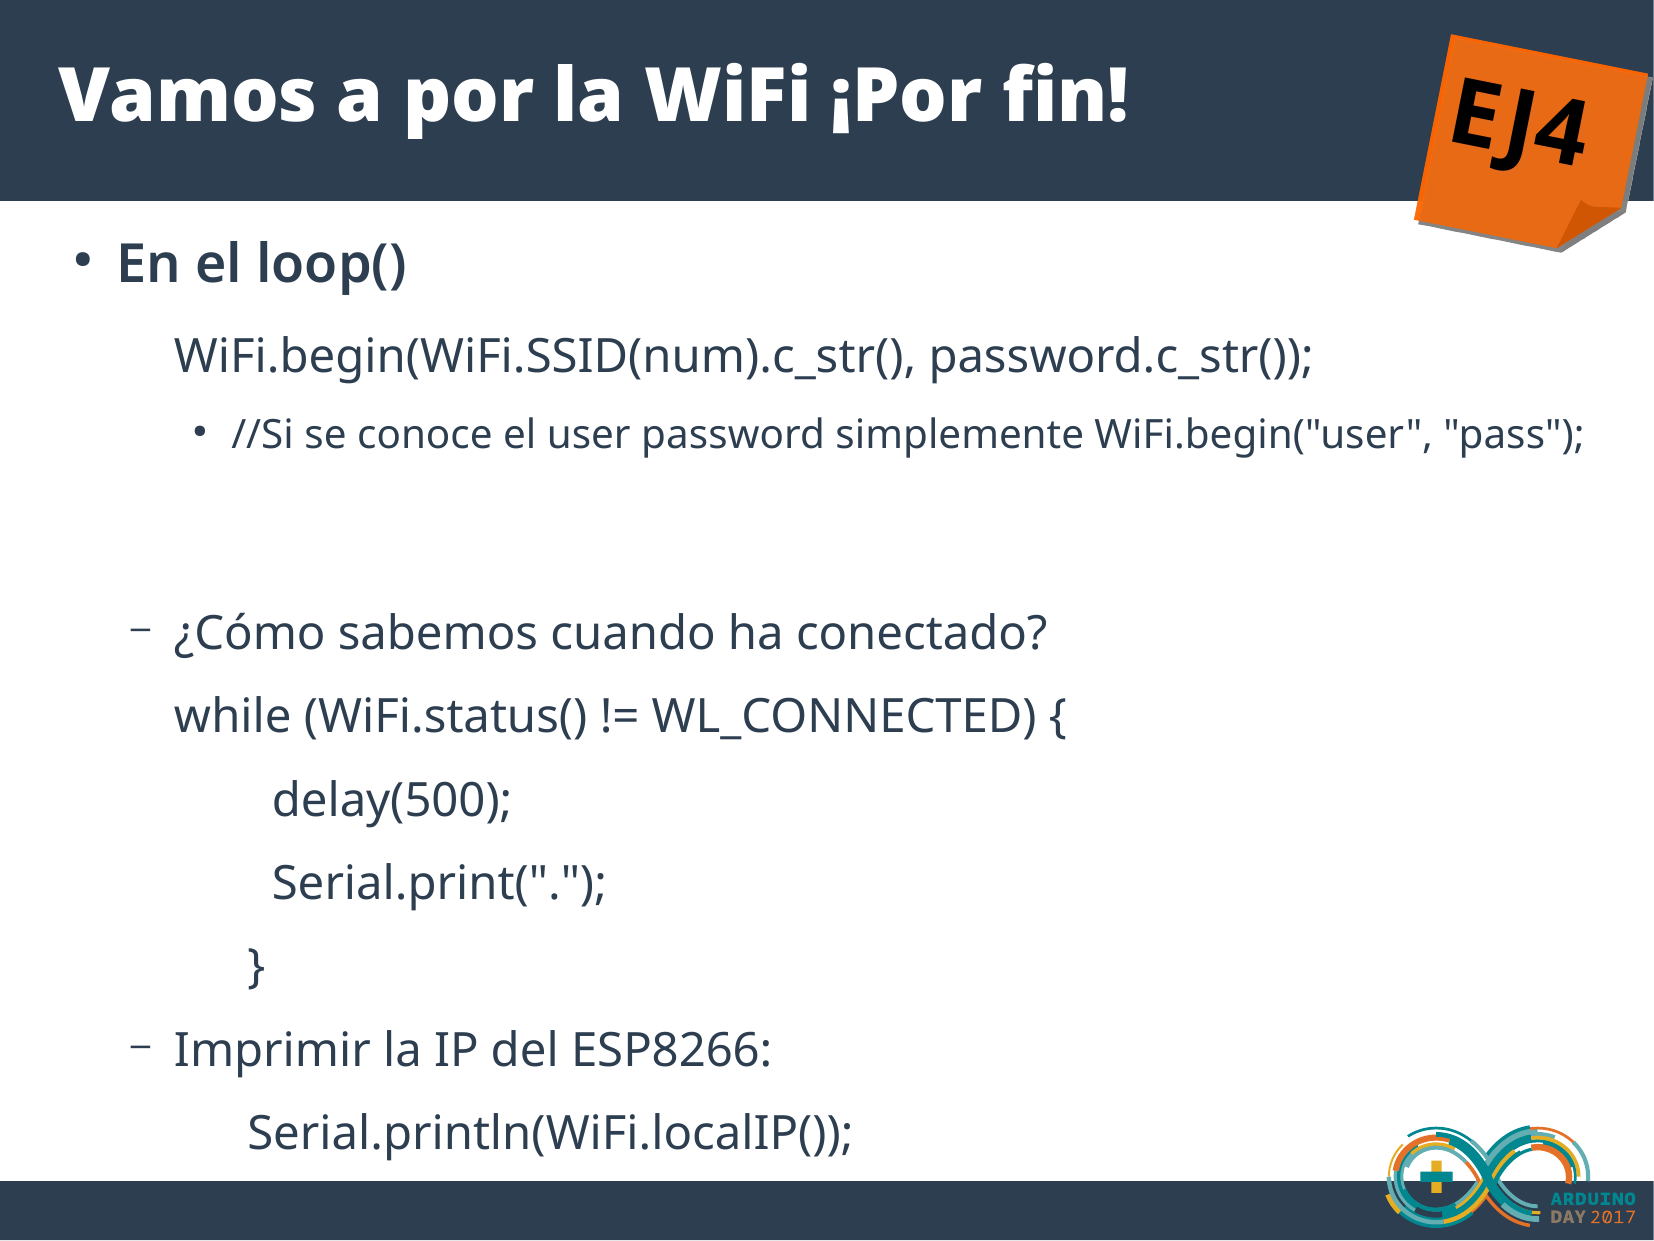

# Vamos a por la WiFi ¡Por fin!
EJ4
EJ4
En el loop()
WiFi.begin(WiFi.SSID(num).c_str(), password.c_str());
//Si se conoce el user password simplemente WiFi.begin("user", "pass");
¿Cómo sabemos cuando ha conectado?
while (WiFi.status() != WL_CONNECTED) {
 delay(500);
 Serial.print(".");
 }
Imprimir la IP del ESP8266:
 Serial.println(WiFi.localIP());